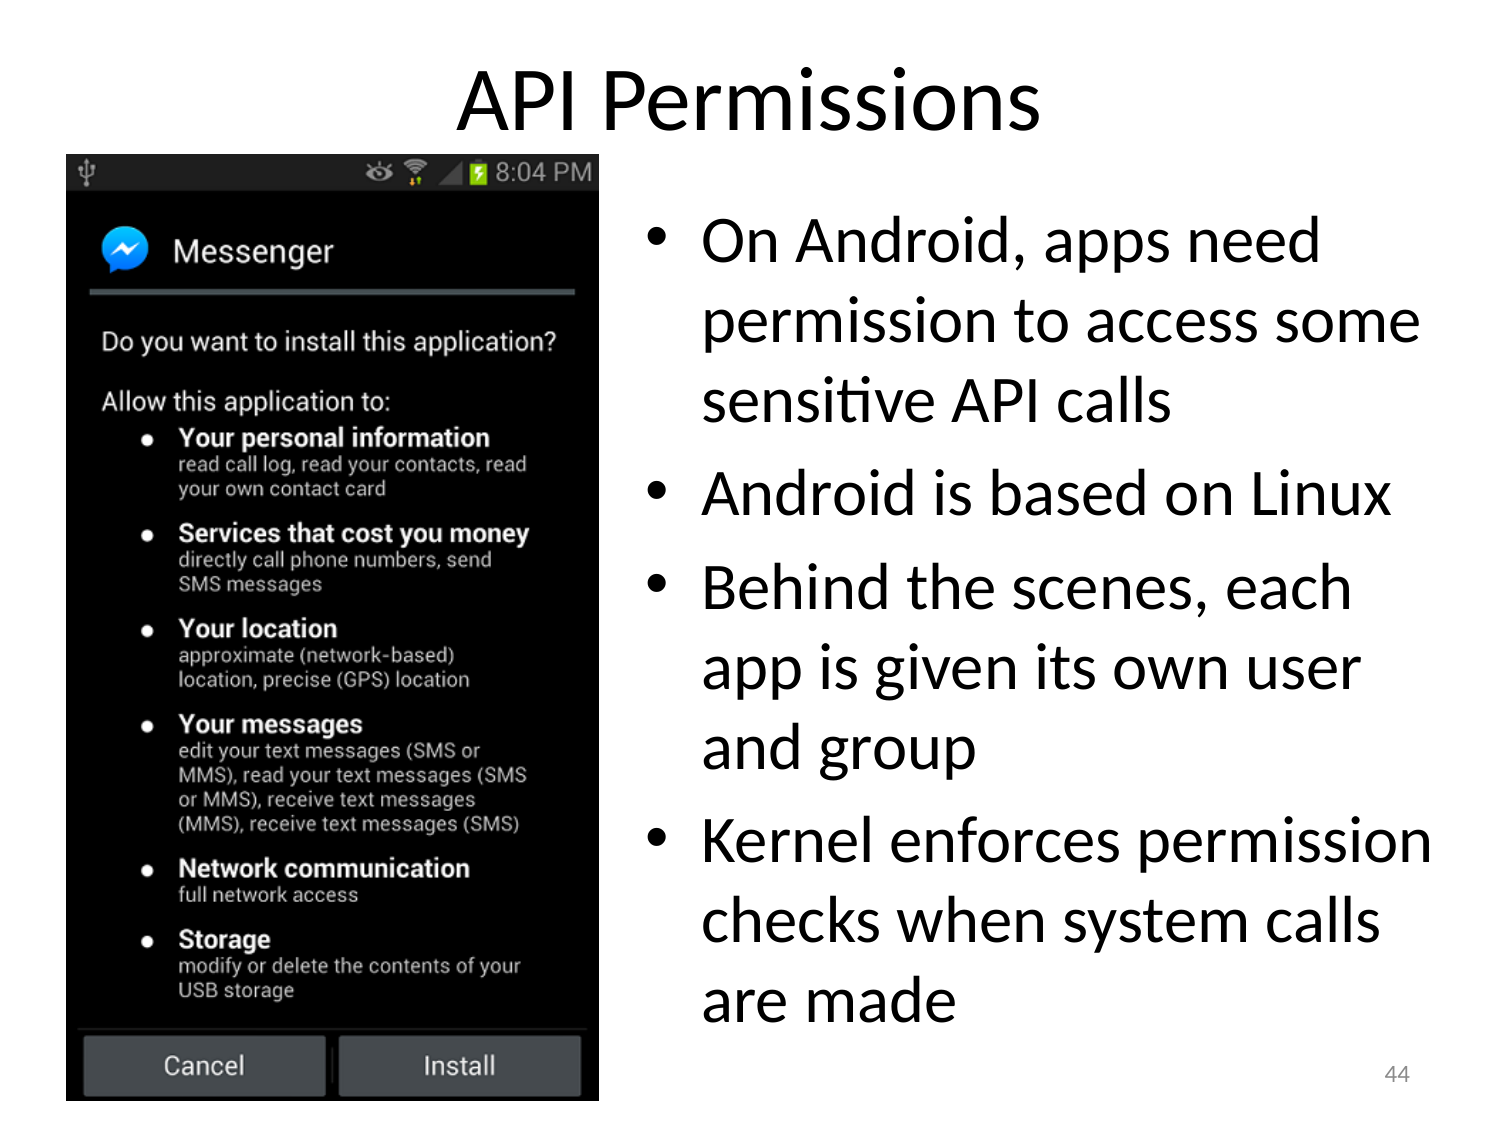

# API Permissions
On Android, apps need permission to access some sensitive API calls
Android is based on Linux
Behind the scenes, each app is given its own user and group
Kernel enforces permission checks when system calls are made